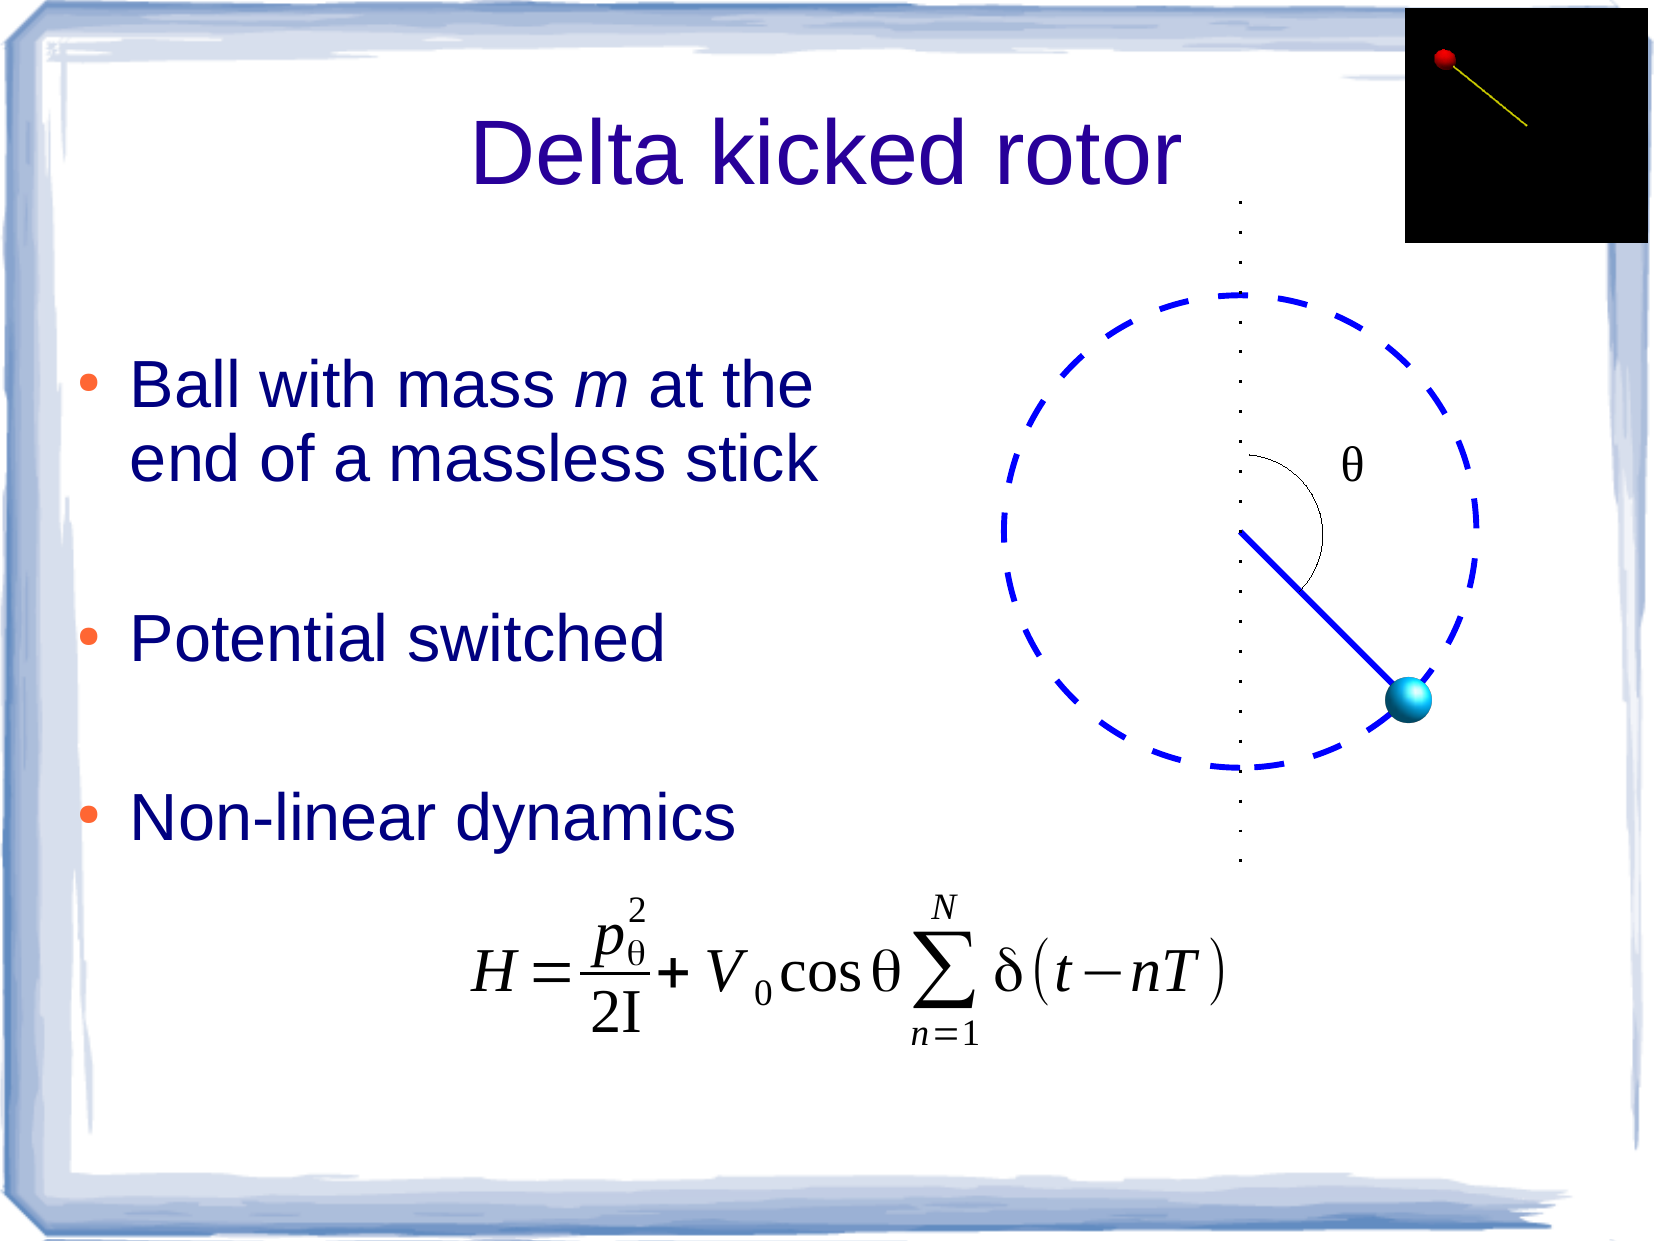

# Delta kicked rotor
Ball with mass m at the end of a massless stick
Potential switched
Non-linear dynamics
θ